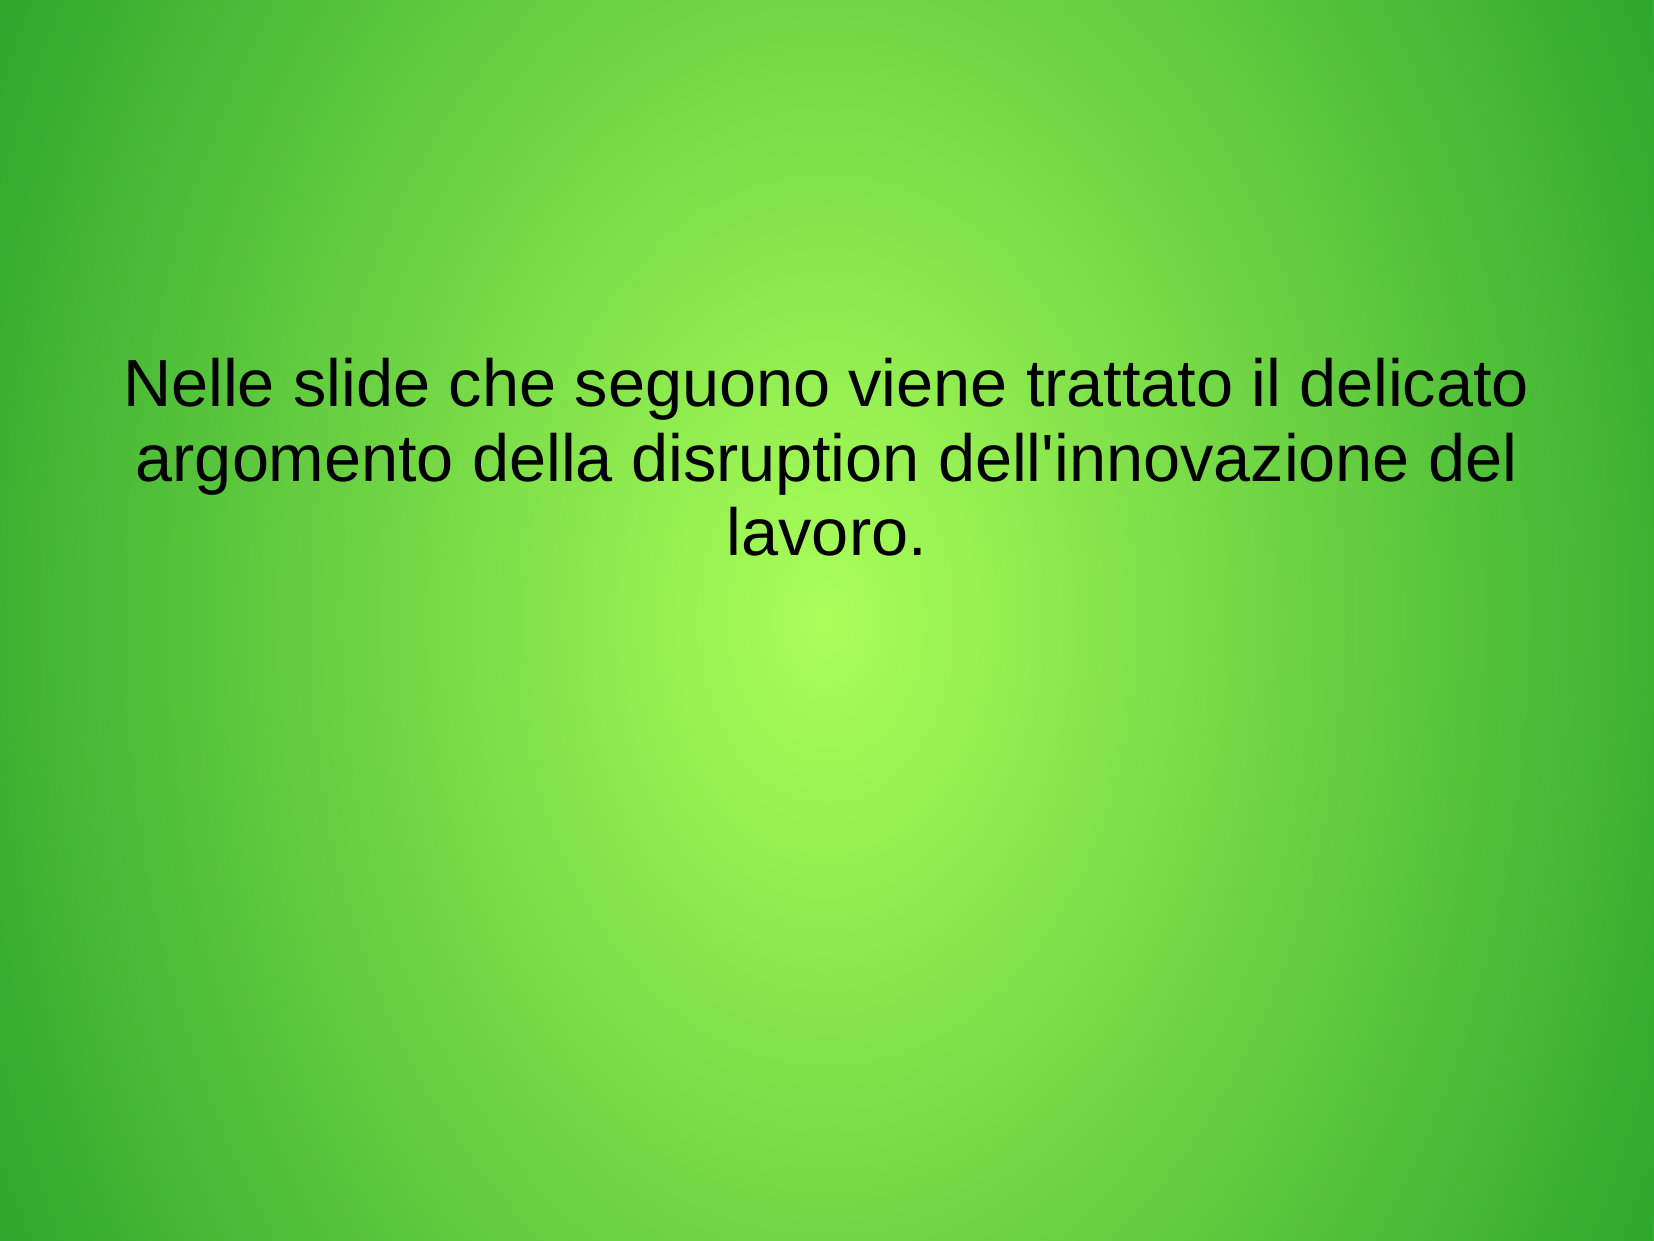

# Nelle slide che seguono viene trattato il delicato argomento della disruption dell'innovazione del lavoro.